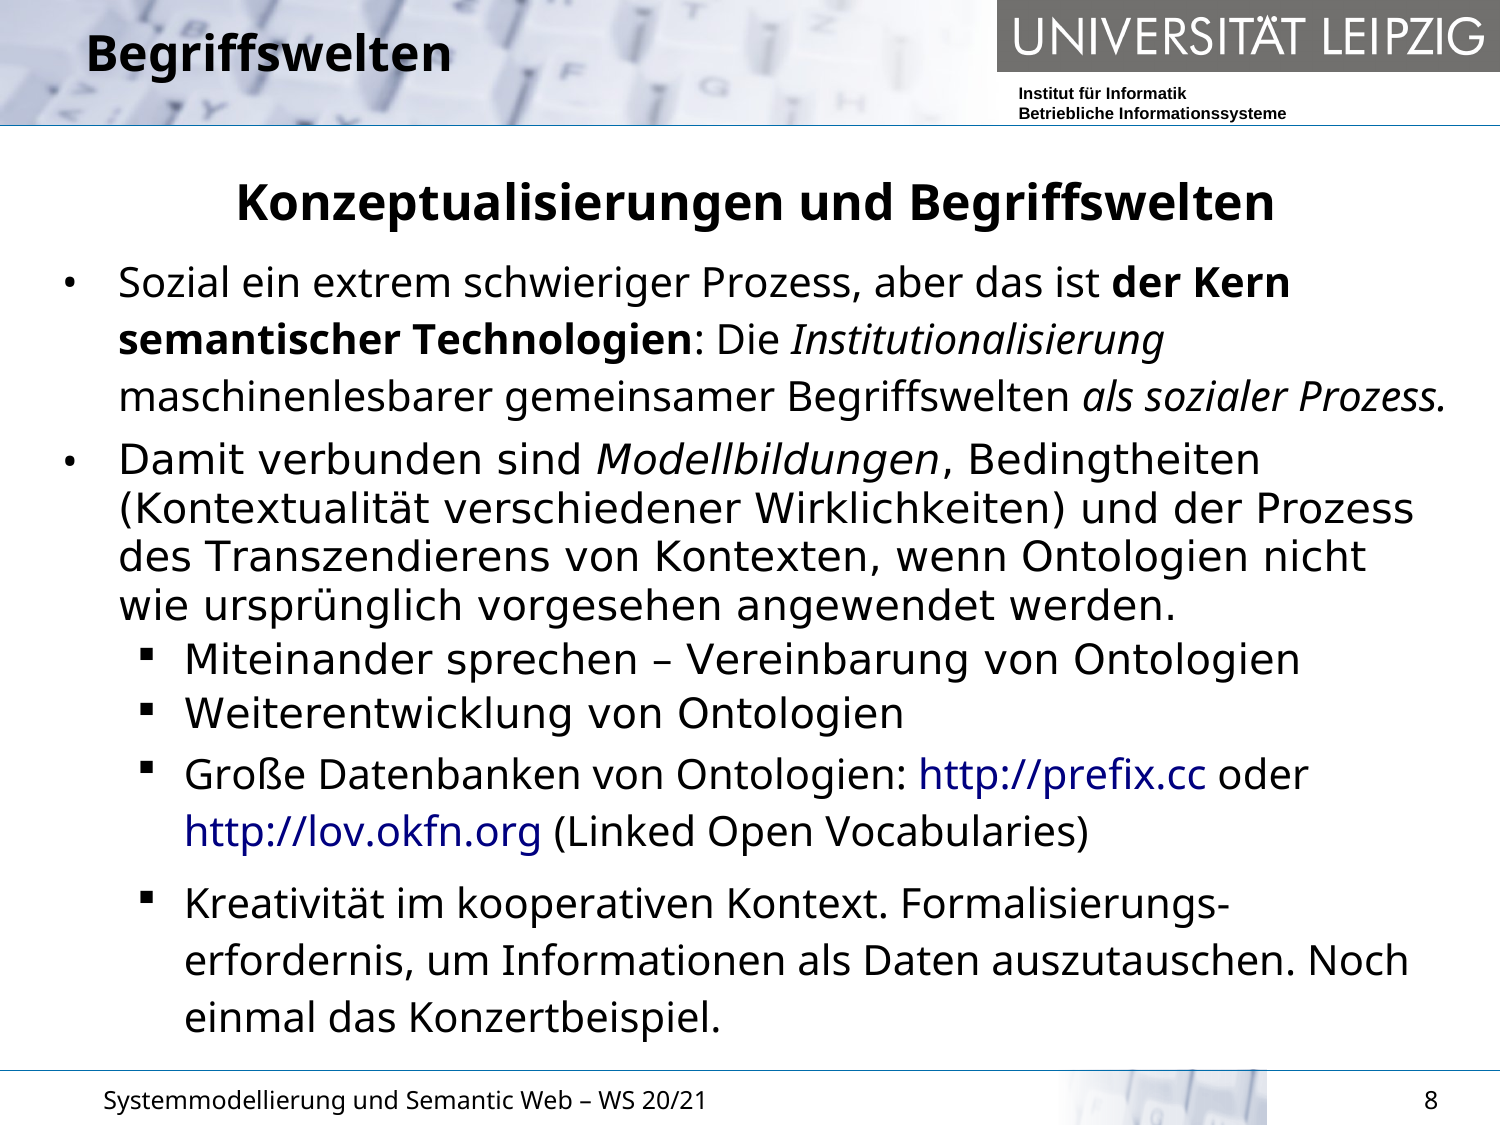

Begriffswelten
# Konzeptualisierungen und Begriffswelten
Sozial ein extrem schwieriger Prozess, aber das ist der Kern semantischer Technologien: Die Institutionalisierung maschinenlesbarer gemeinsamer Begriffswelten als sozialer Prozess.
Damit verbunden sind Modellbildungen, Bedingtheiten (Kontextualität verschiedener Wirklichkeiten) und der Prozess des Transzendierens von Kontexten, wenn Ontologien nicht wie ursprünglich vorgesehen angewendet werden.
Miteinander sprechen – Vereinbarung von Ontologien
Weiterentwicklung von Ontologien
Große Datenbanken von Ontologien: http://prefix.cc oder http://lov.okfn.org (Linked Open Vocabularies)
Kreativität im kooperativen Kontext. Formalisierungs-erfordernis, um Informationen als Daten auszutauschen. Noch einmal das Konzertbeispiel.
Systemmodellierung und Semantic Web – WS 20/21
8